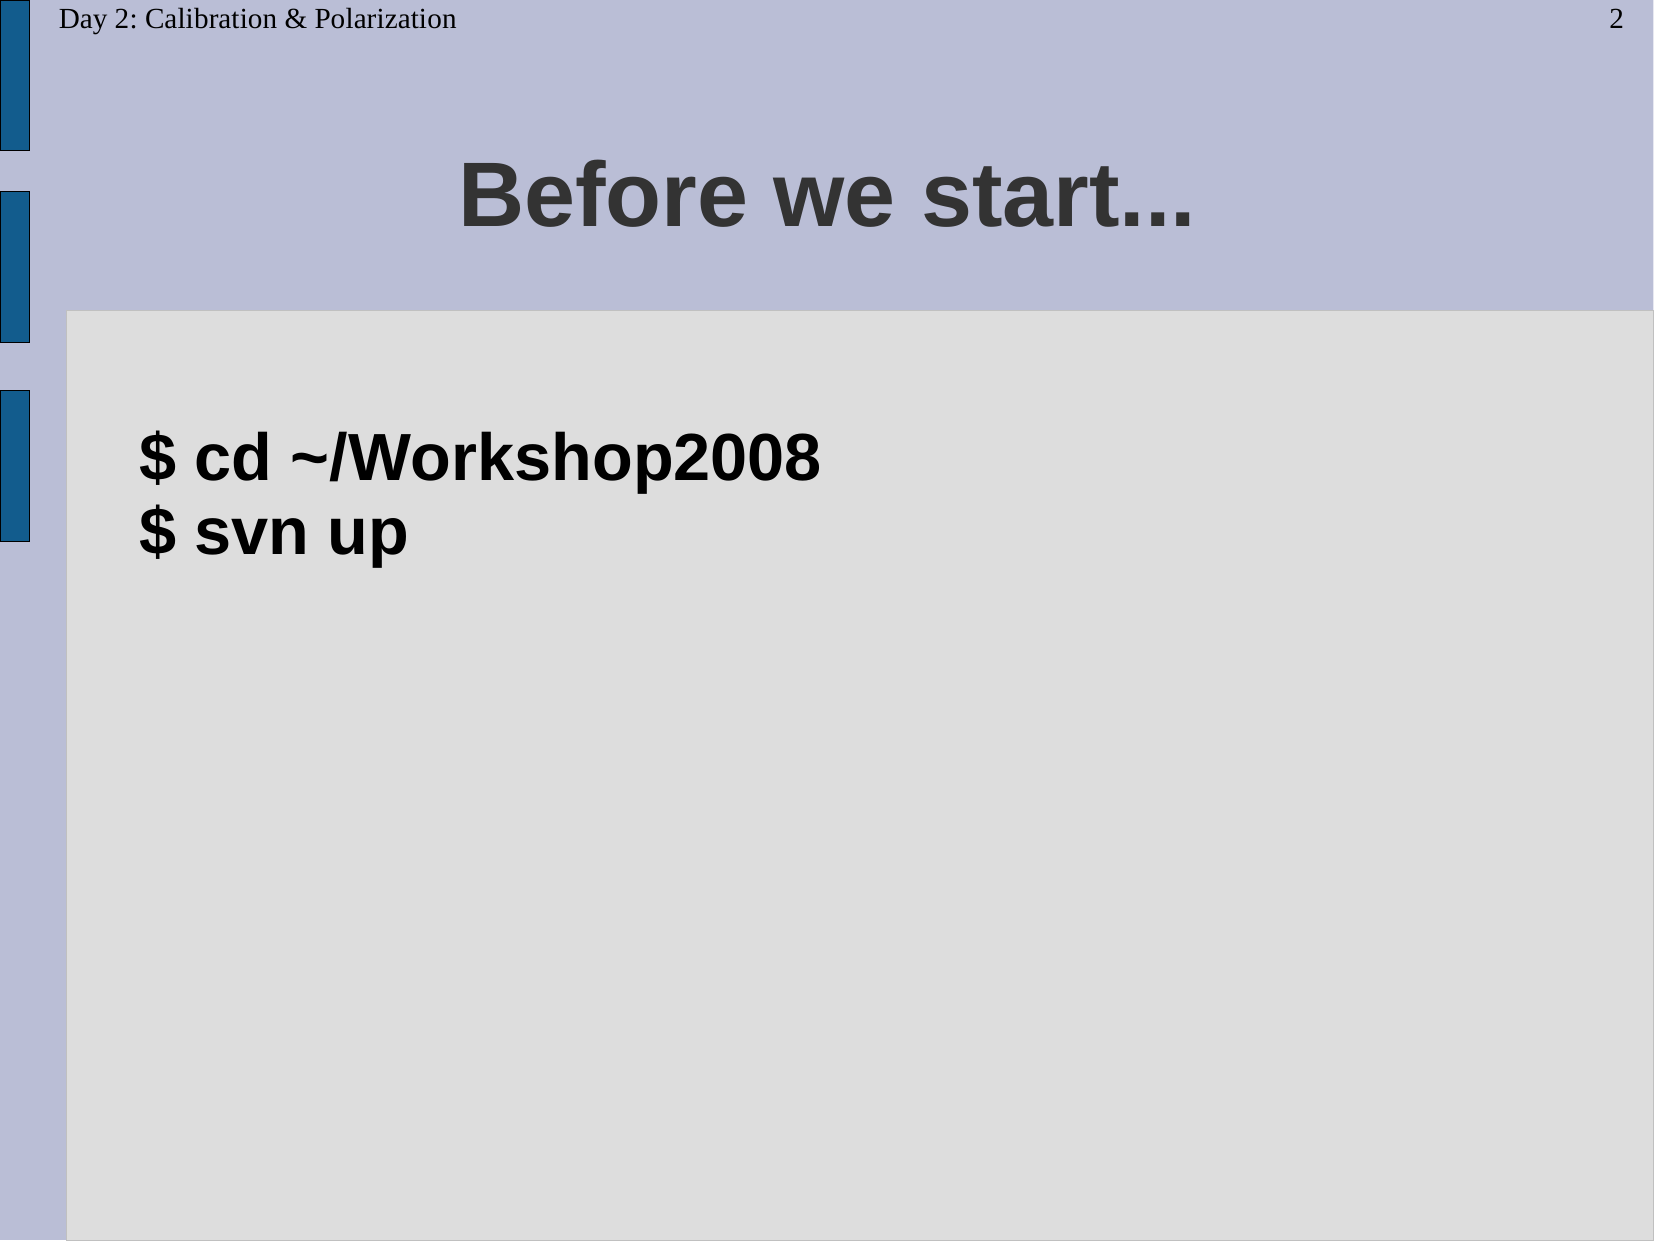

Day 2: Calibration & Polarization
2
# Before we start...
$ cd ~/Workshop2008
$ svn up